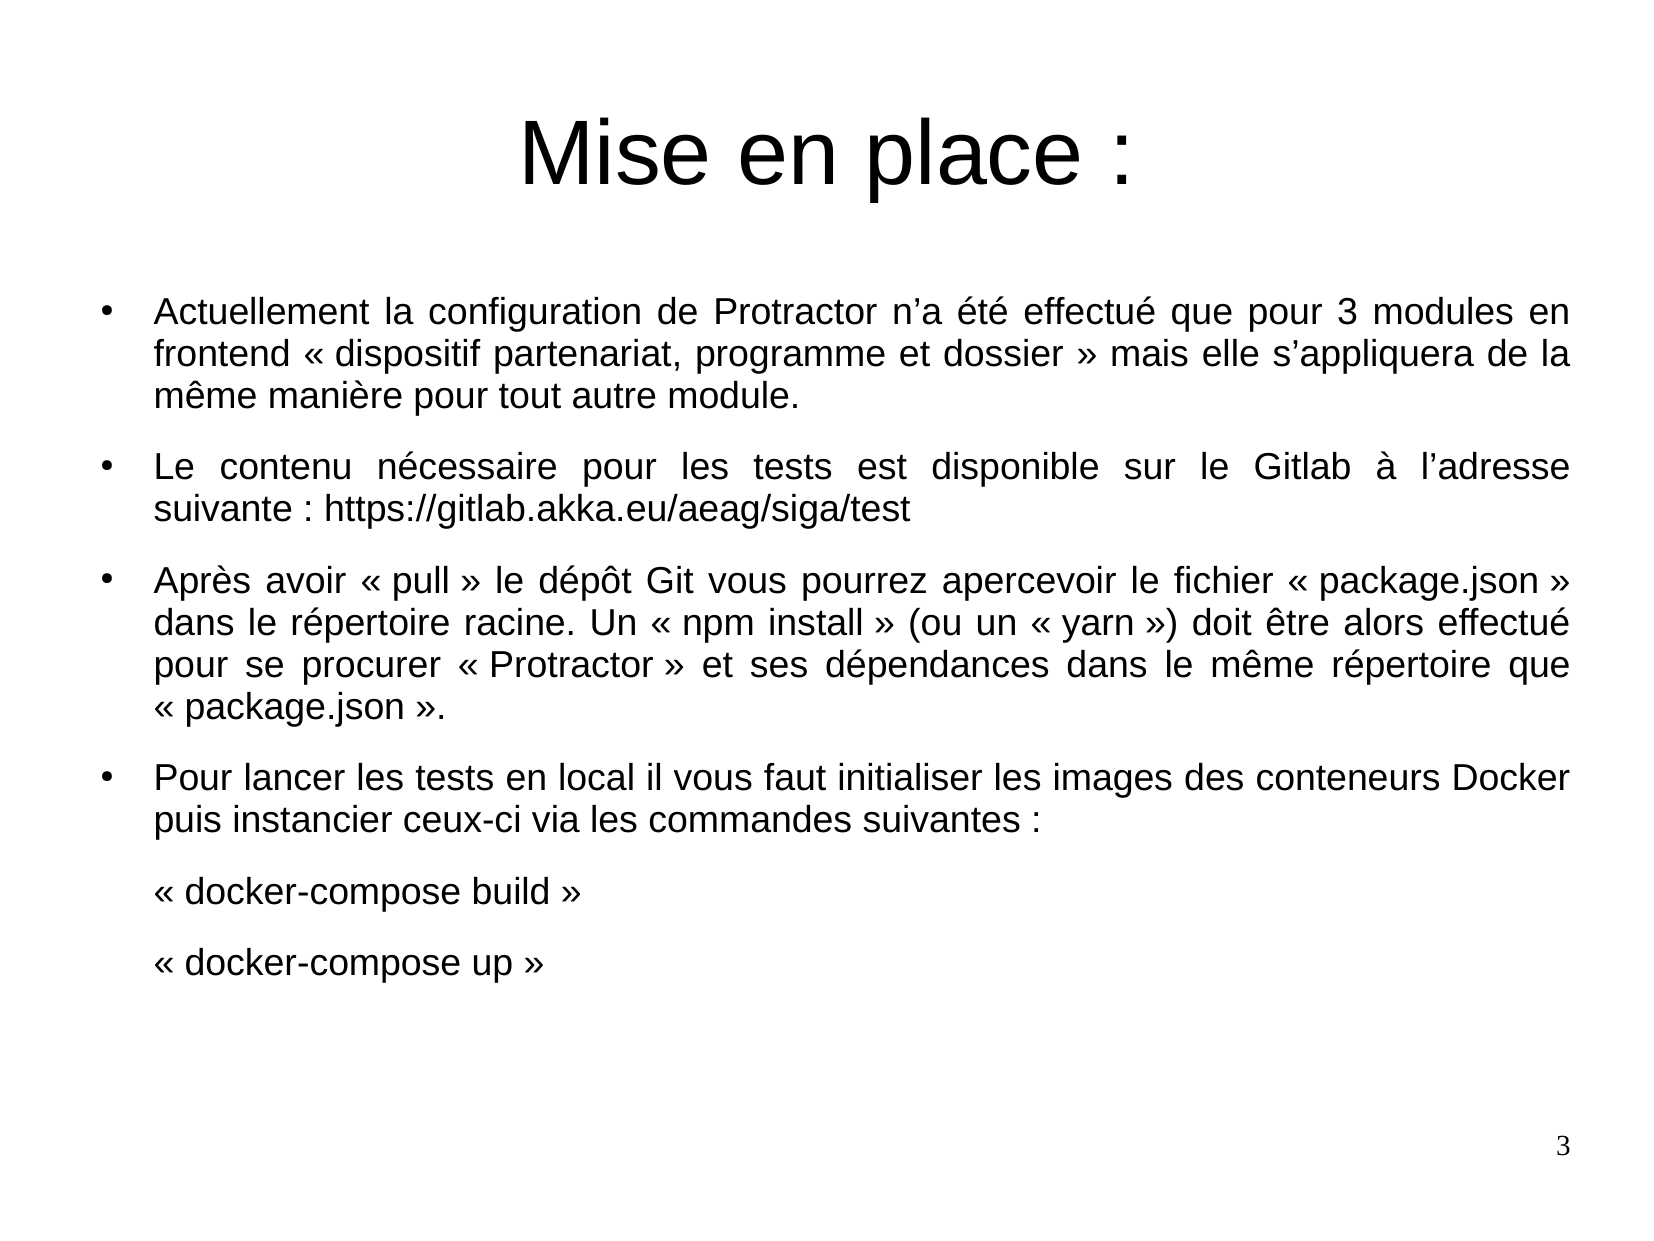

# Mise en place :
Actuellement la configuration de Protractor n’a été effectué que pour 3 modules en frontend « dispositif partenariat, programme et dossier » mais elle s’appliquera de la même manière pour tout autre module.
Le contenu nécessaire pour les tests est disponible sur le Gitlab à l’adresse suivante : https://gitlab.akka.eu/aeag/siga/test
Après avoir « pull » le dépôt Git vous pourrez apercevoir le fichier « package.json » dans le répertoire racine. Un « npm install » (ou un « yarn ») doit être alors effectué pour se procurer « Protractor » et ses dépendances dans le même répertoire que « package.json ».
Pour lancer les tests en local il vous faut initialiser les images des conteneurs Docker puis instancier ceux-ci via les commandes suivantes :
« docker-compose build »
« docker-compose up »
3